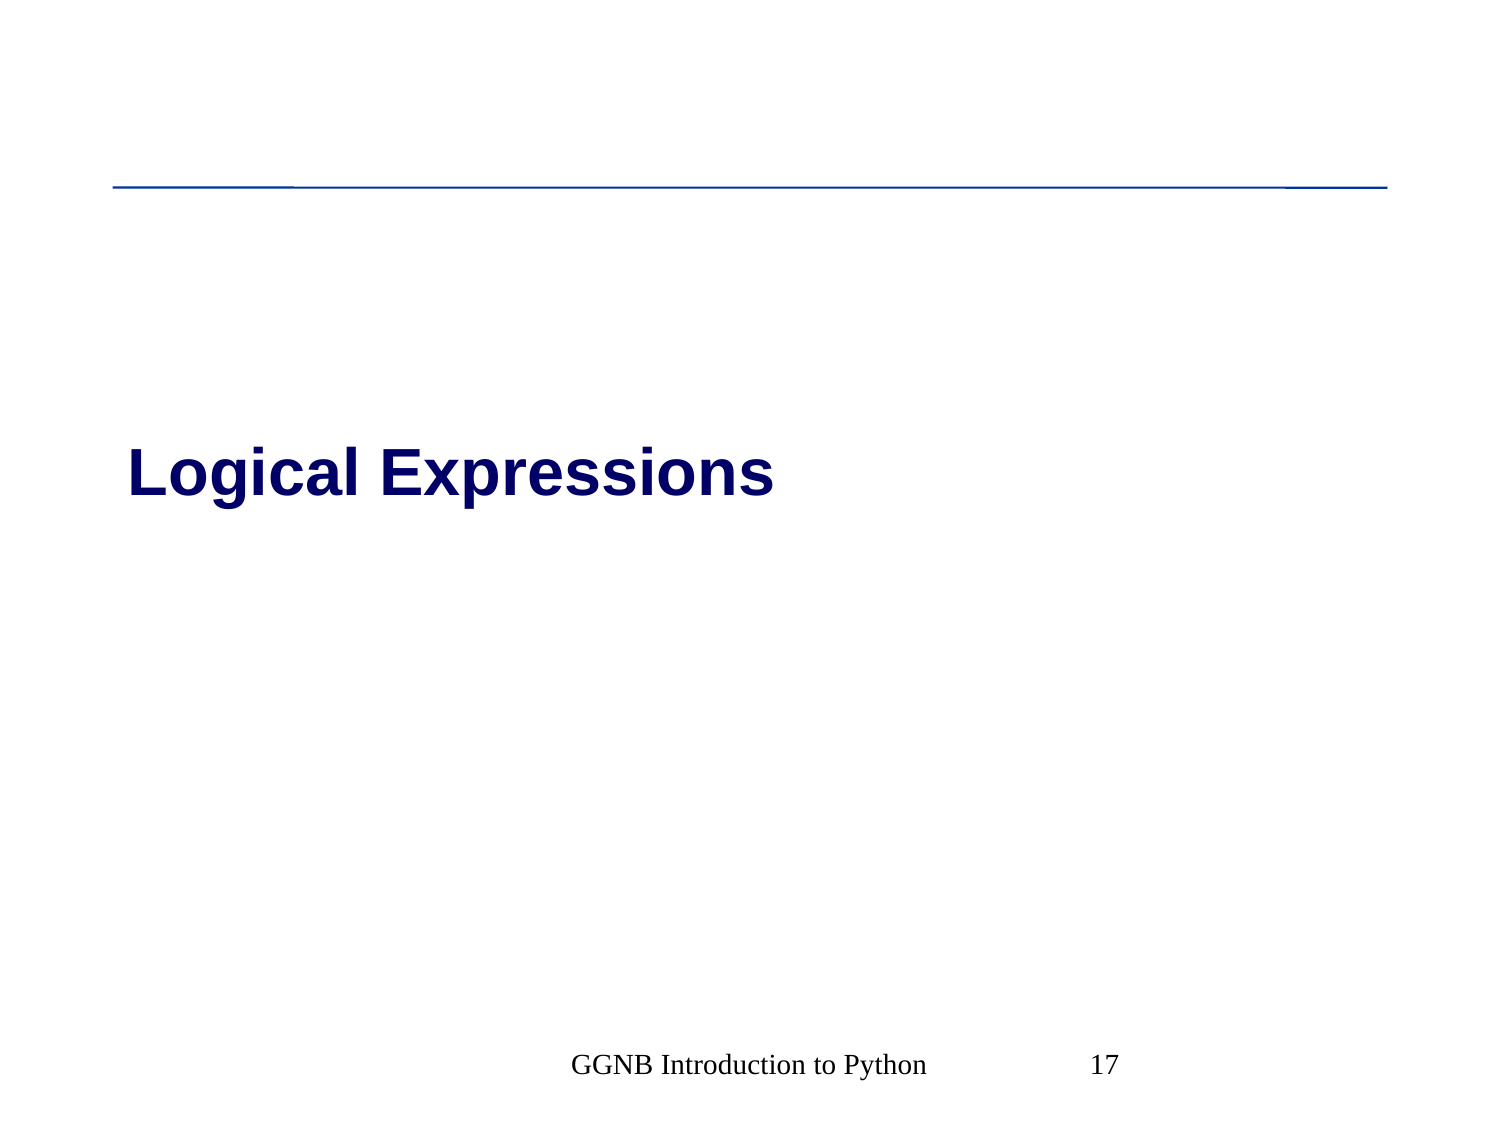

# Logical Expressions
GGNB Introduction to Python
17